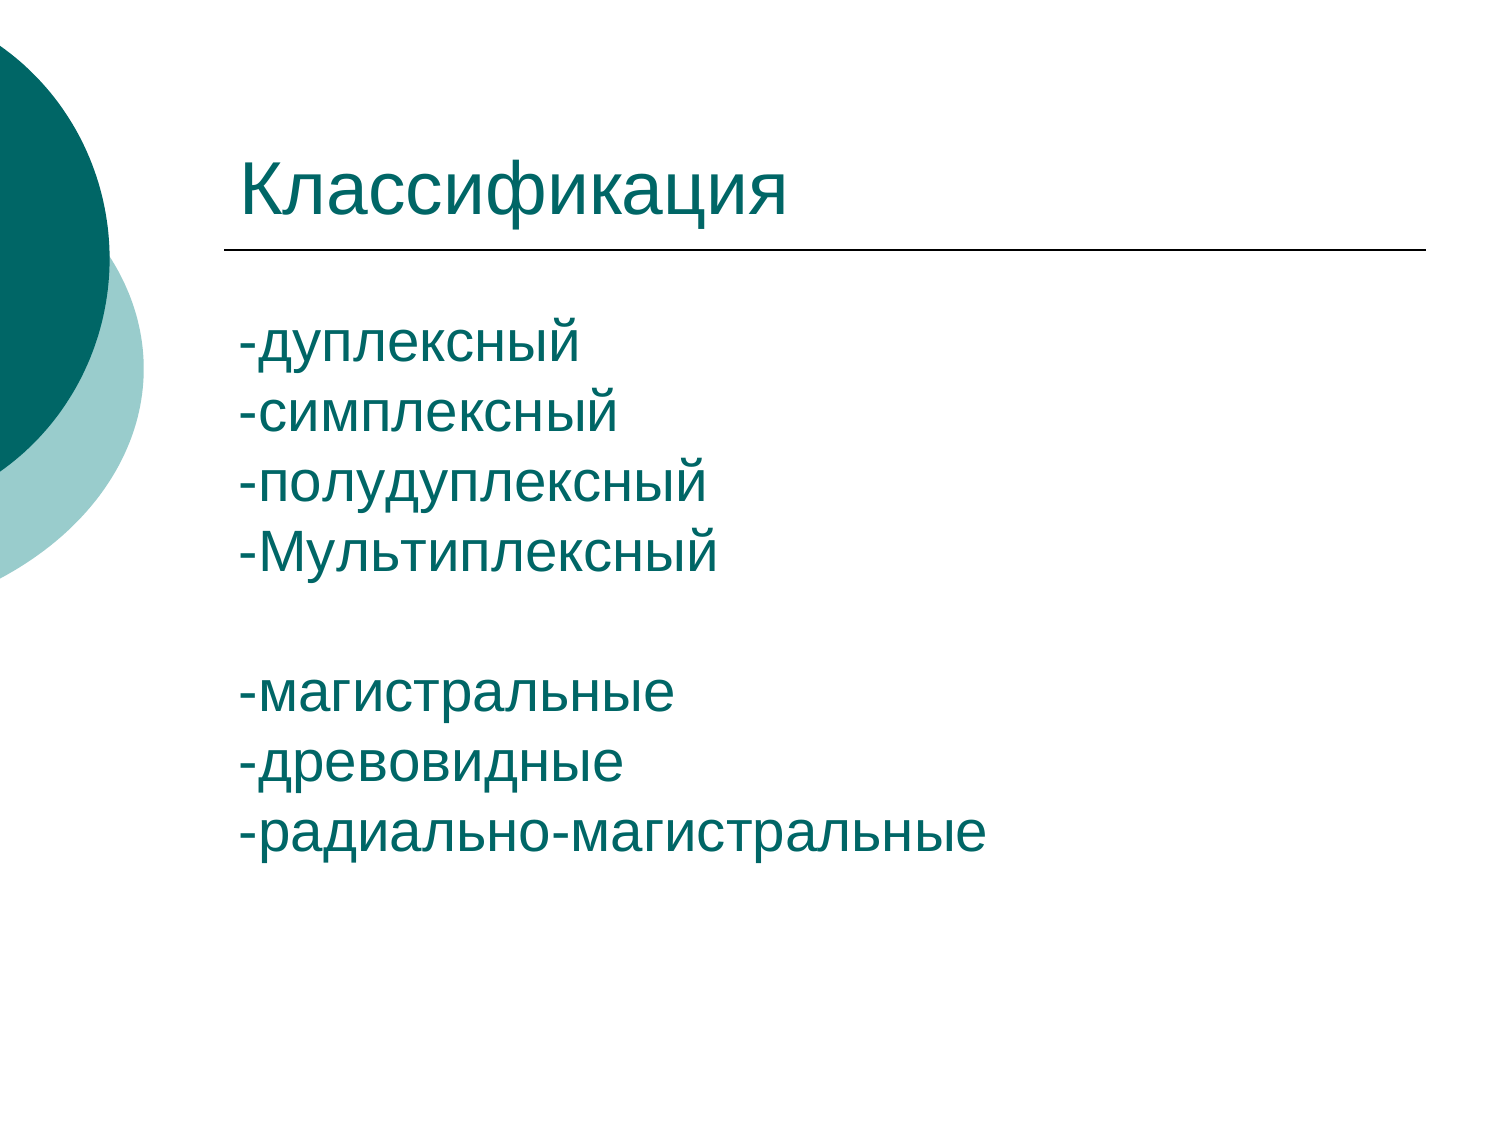

# Классификация
-дуплексный
-симплексный
-полудуплексный
-Мультиплексный
-магистральные
-древовидные
-радиально-магистральные